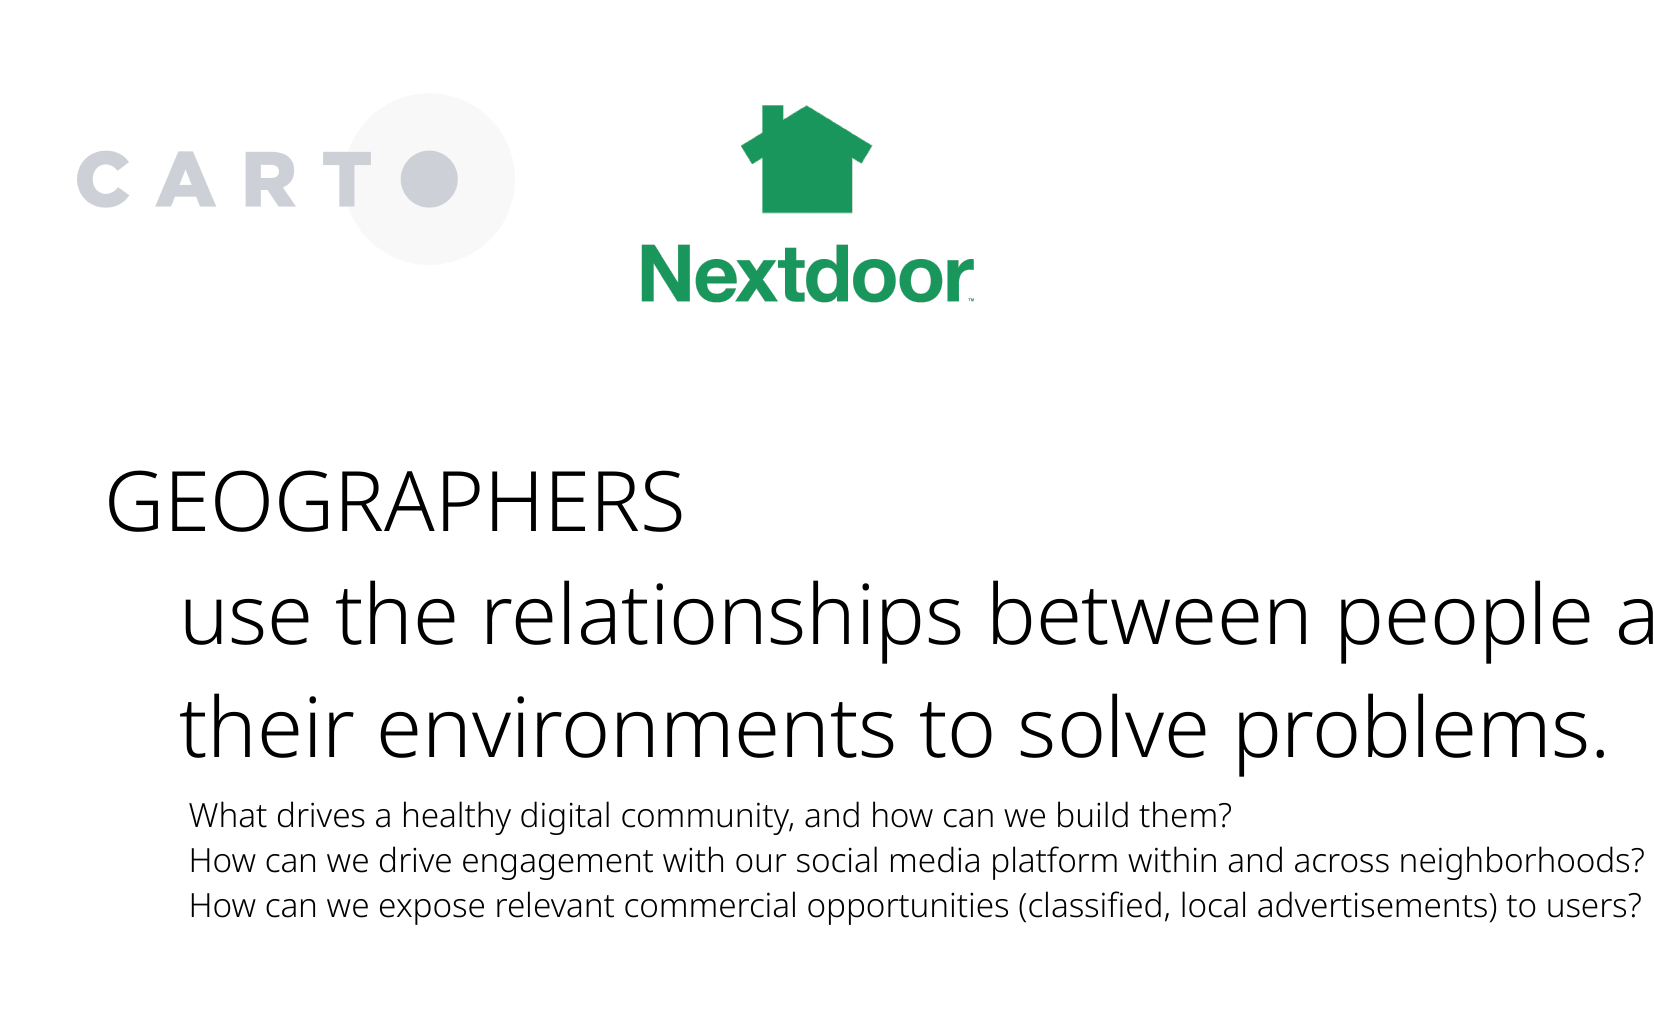

GEOGRAPHERS
	use the relationships between people and
	their environments to solve problems.
What drives a healthy digital community, and how can we build them?
How can we drive engagement with our social media platform within and across neighborhoods?
How can we expose relevant commercial opportunities (classified, local advertisements) to users?